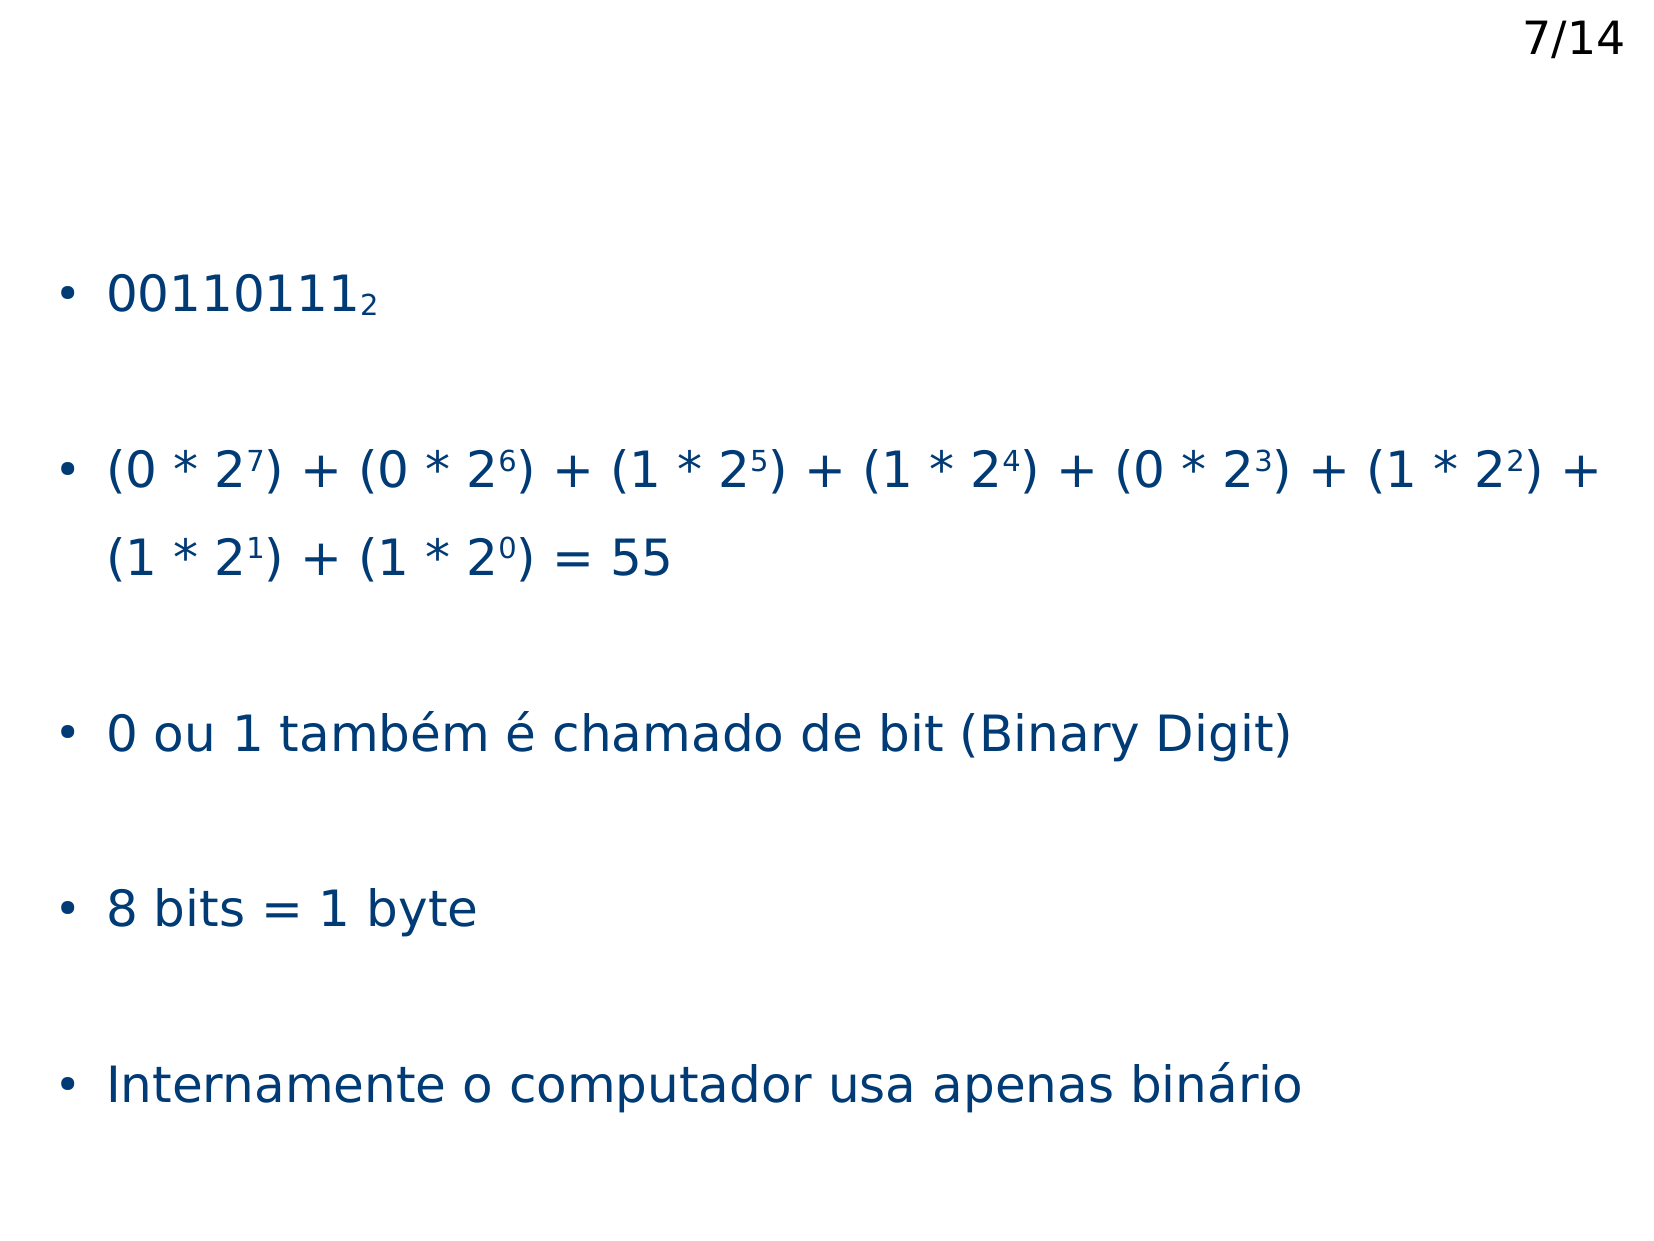

7
#
001101112
(0 * 27) + (0 * 26) + (1 * 25) + (1 * 24) + (0 * 23) + (1 * 22) + (1 * 21) + (1 * 20) = 55
0 ou 1 também é chamado de bit (Binary Digit)
8 bits = 1 byte
Internamente o computador usa apenas binário